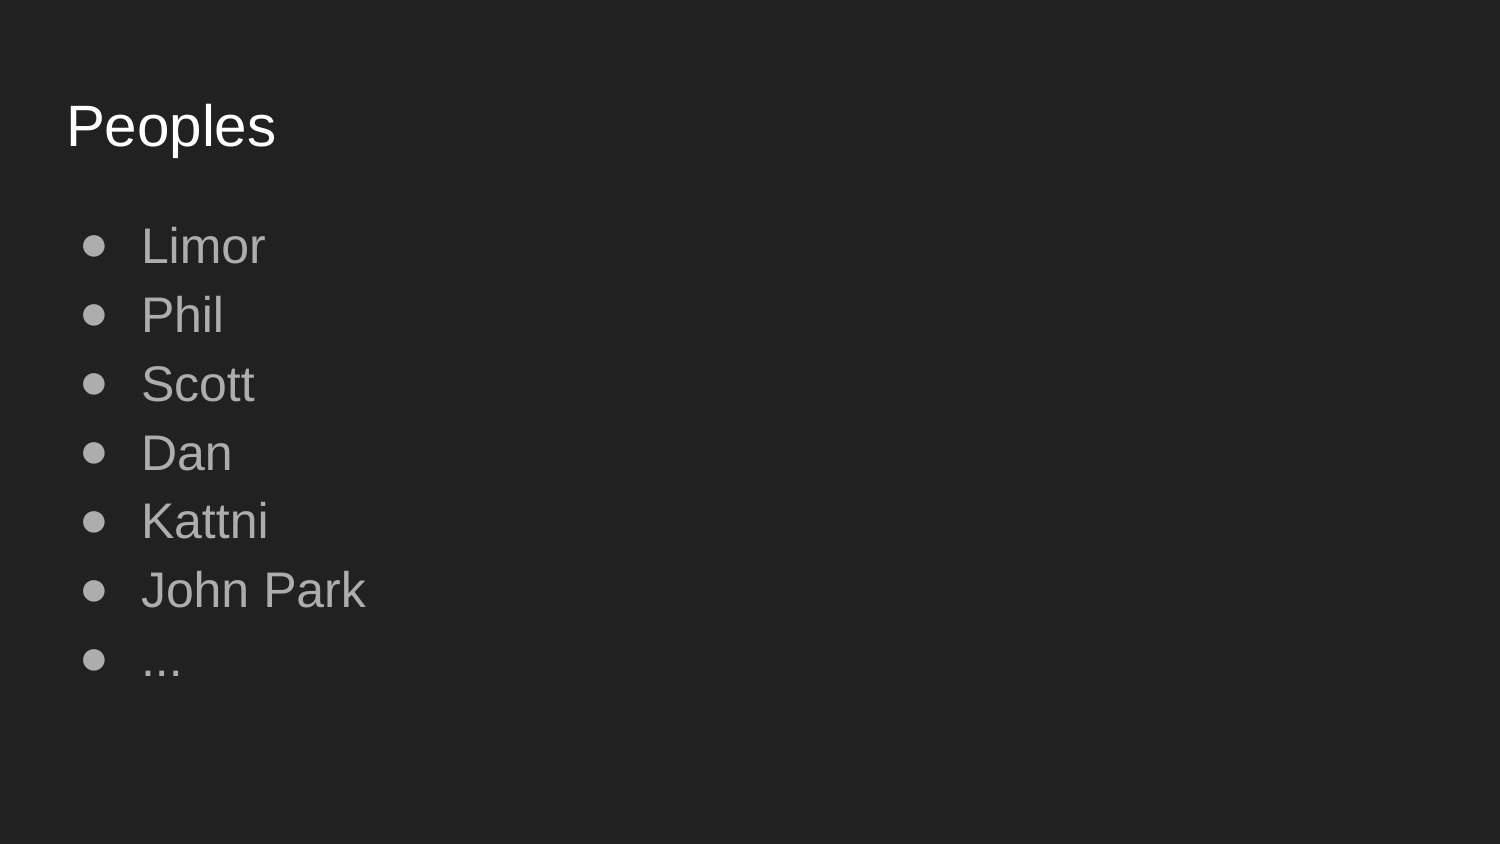

# Peoples
Limor
Phil
Scott
Dan
Kattni
John Park
...